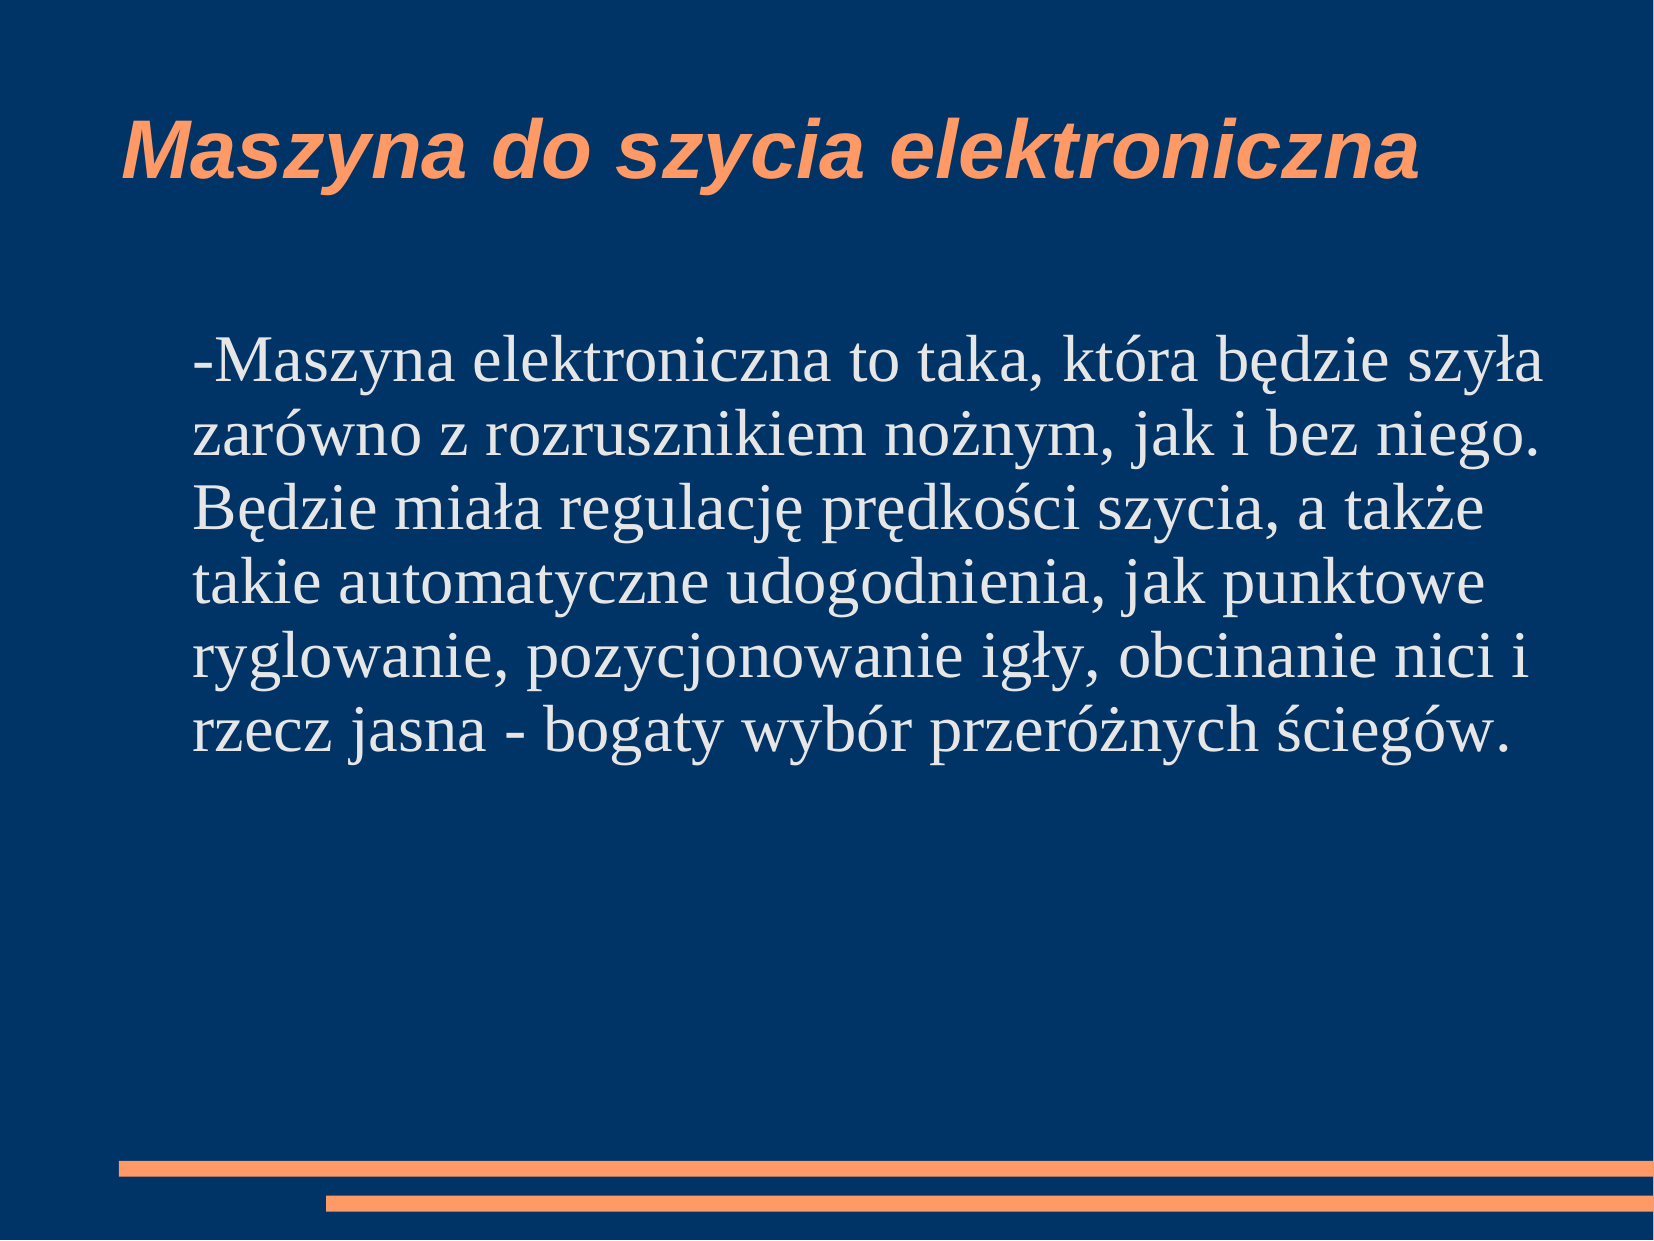

# Maszyna do szycia elektroniczna
-Maszyna elektroniczna to taka, która będzie szyła zarówno z rozrusznikiem nożnym, jak i bez niego. Będzie miała regulację prędkości szycia, a także takie automatyczne udogodnienia, jak punktowe ryglowanie, pozycjonowanie igły, obcinanie nici i rzecz jasna - bogaty wybór przeróżnych ściegów.